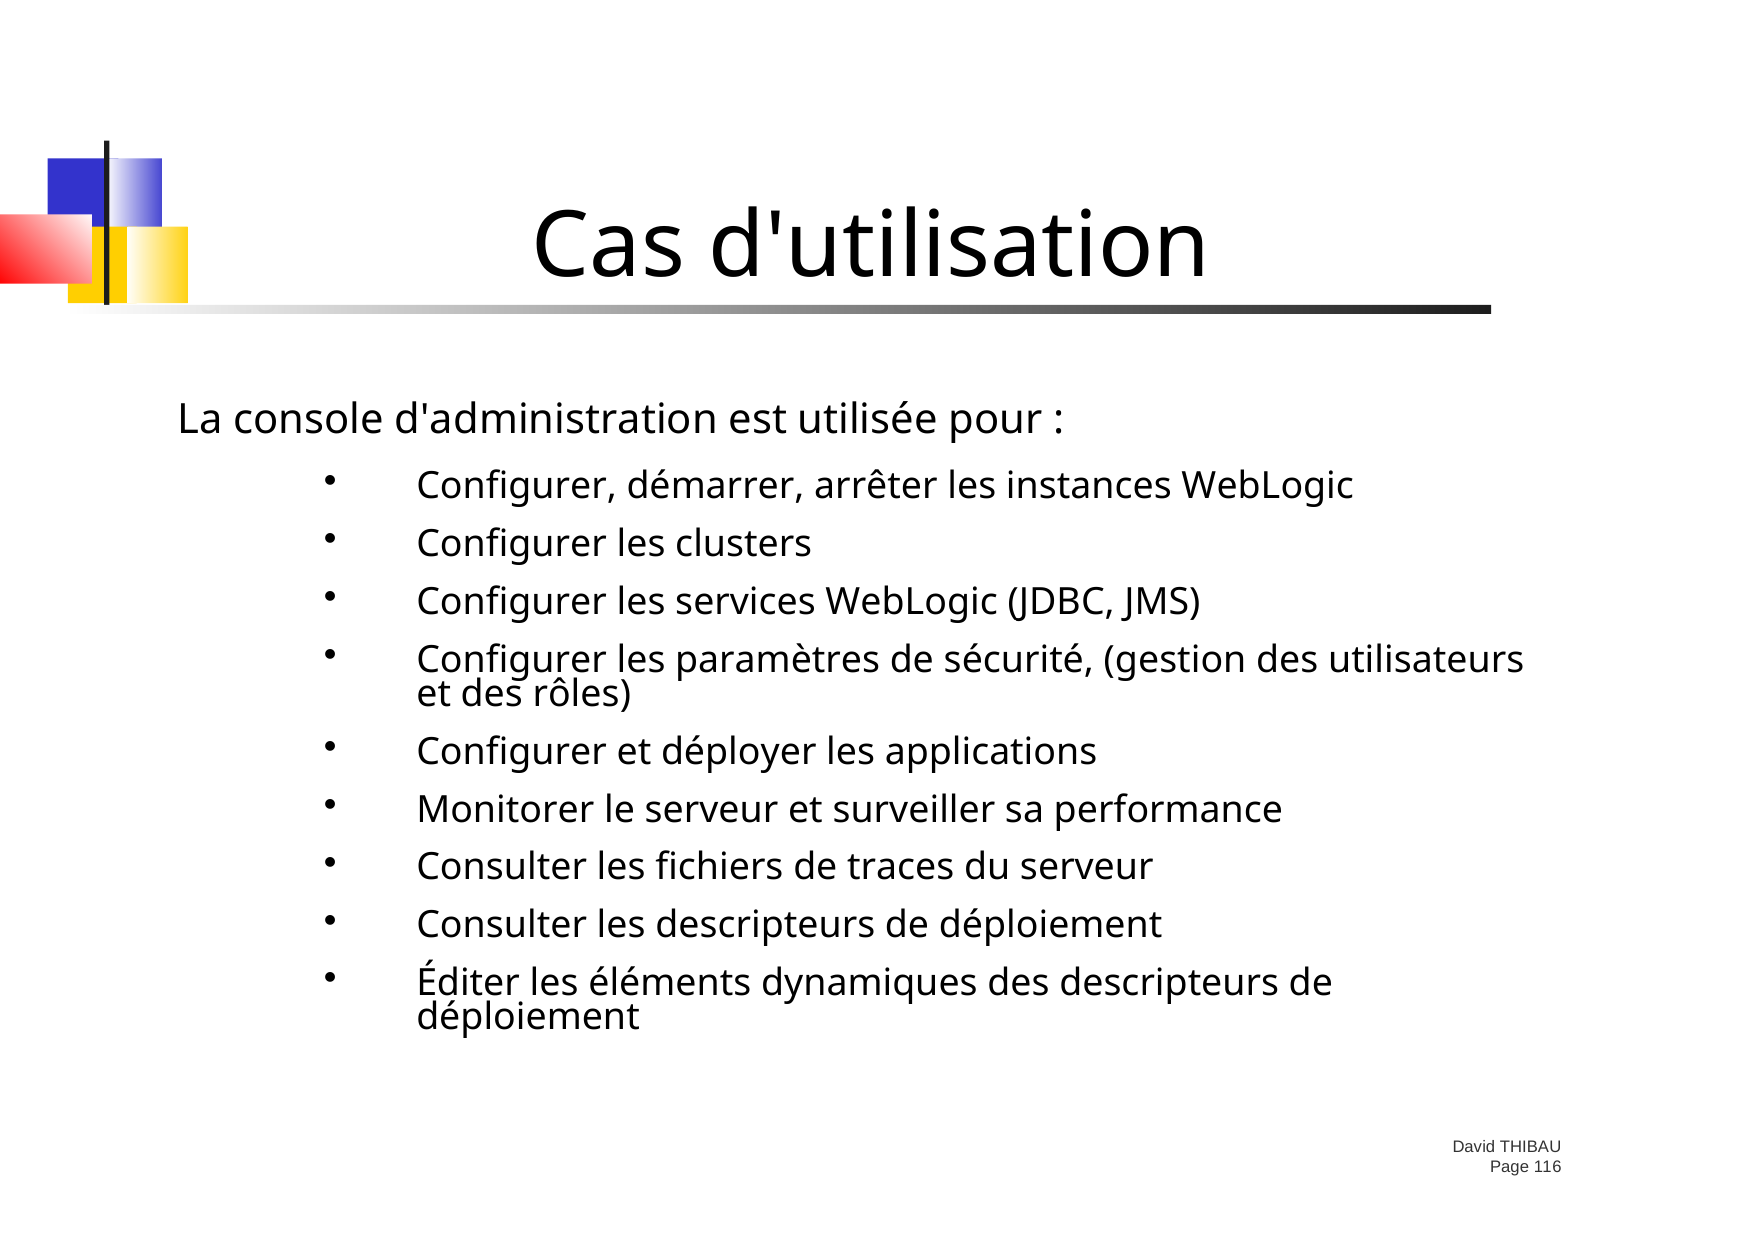

# Cas d'utilisation
La console d'administration est utilisée pour :
Configurer, démarrer, arrêter les instances WebLogic
Configurer les clusters
Configurer les services WebLogic (JDBC, JMS)
Configurer les paramètres de sécurité, (gestion des utilisateurs et des rôles)
Configurer et déployer les applications
Monitorer le serveur et surveiller sa performance
Consulter les fichiers de traces du serveur
Consulter les descripteurs de déploiement
Éditer les éléments dynamiques des descripteurs de déploiement